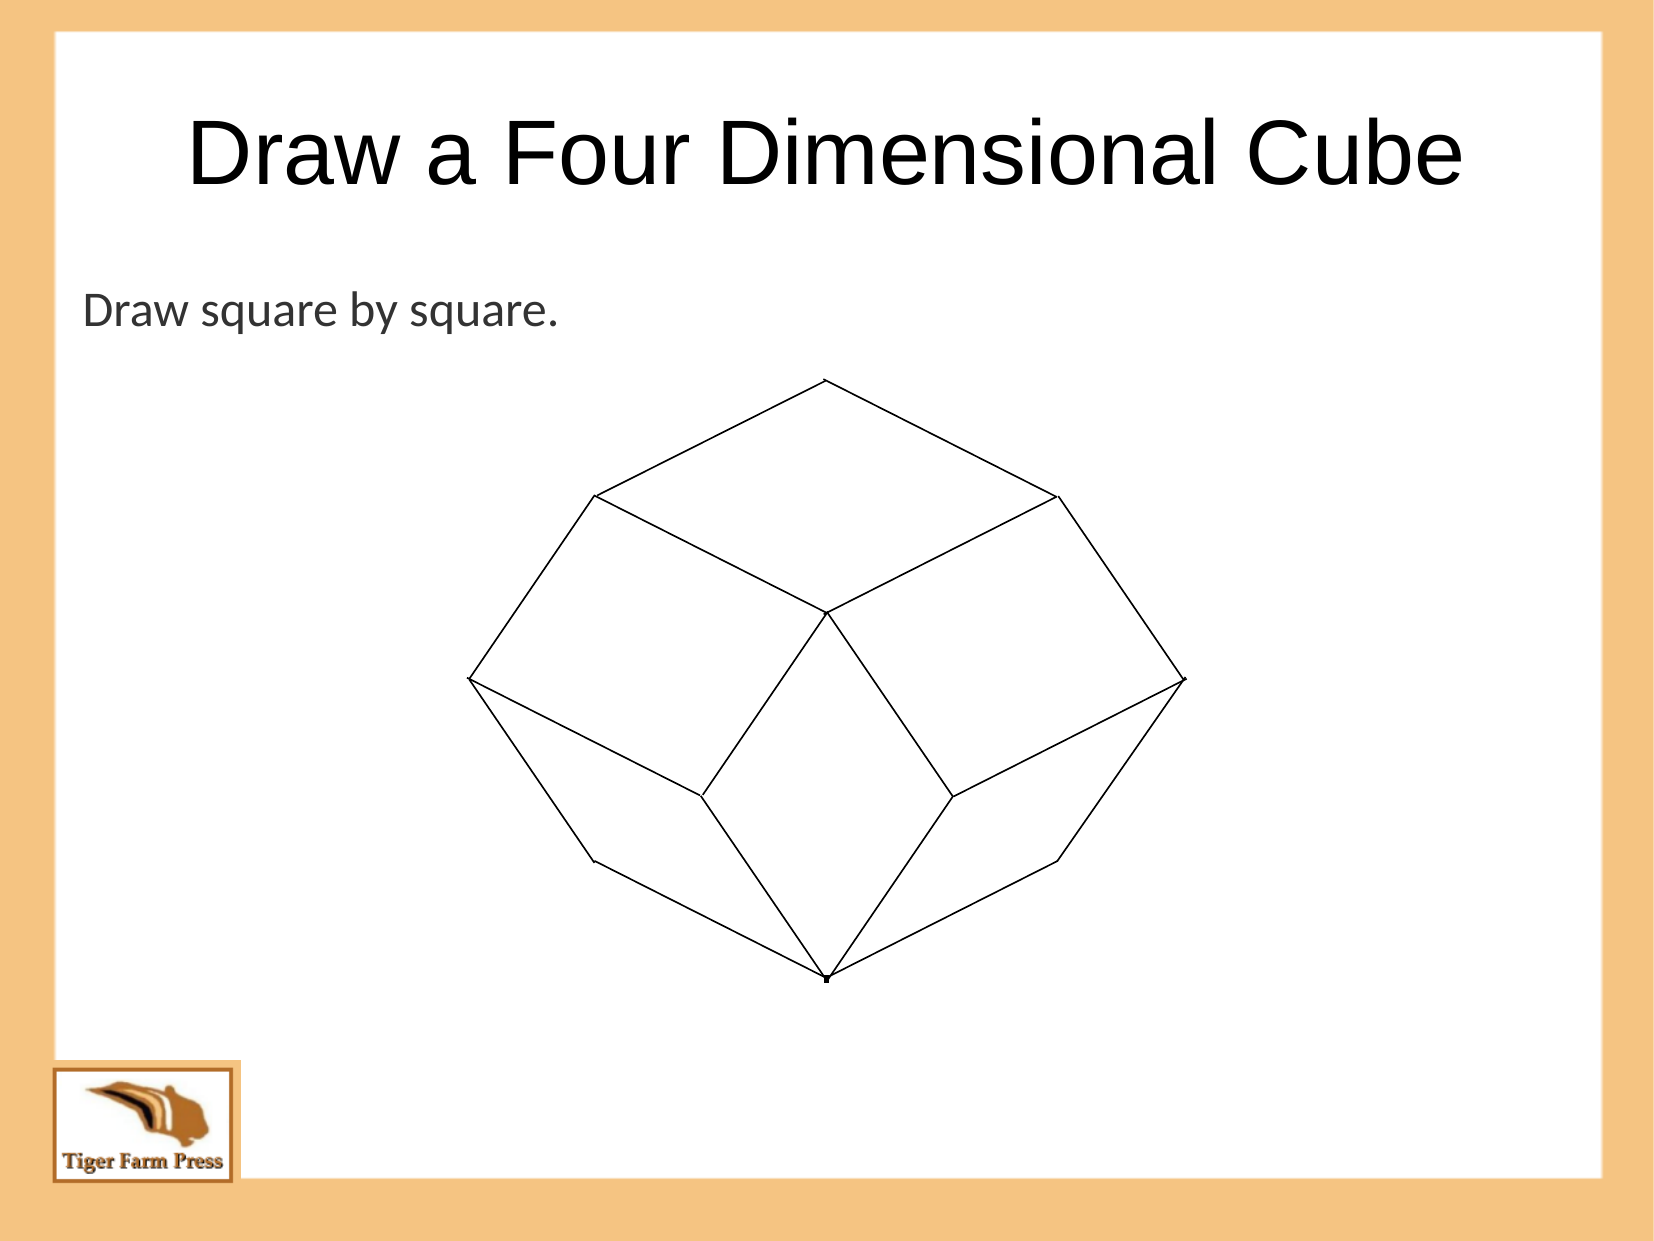

# Draw a Four Dimensional Cube
Draw square by square.